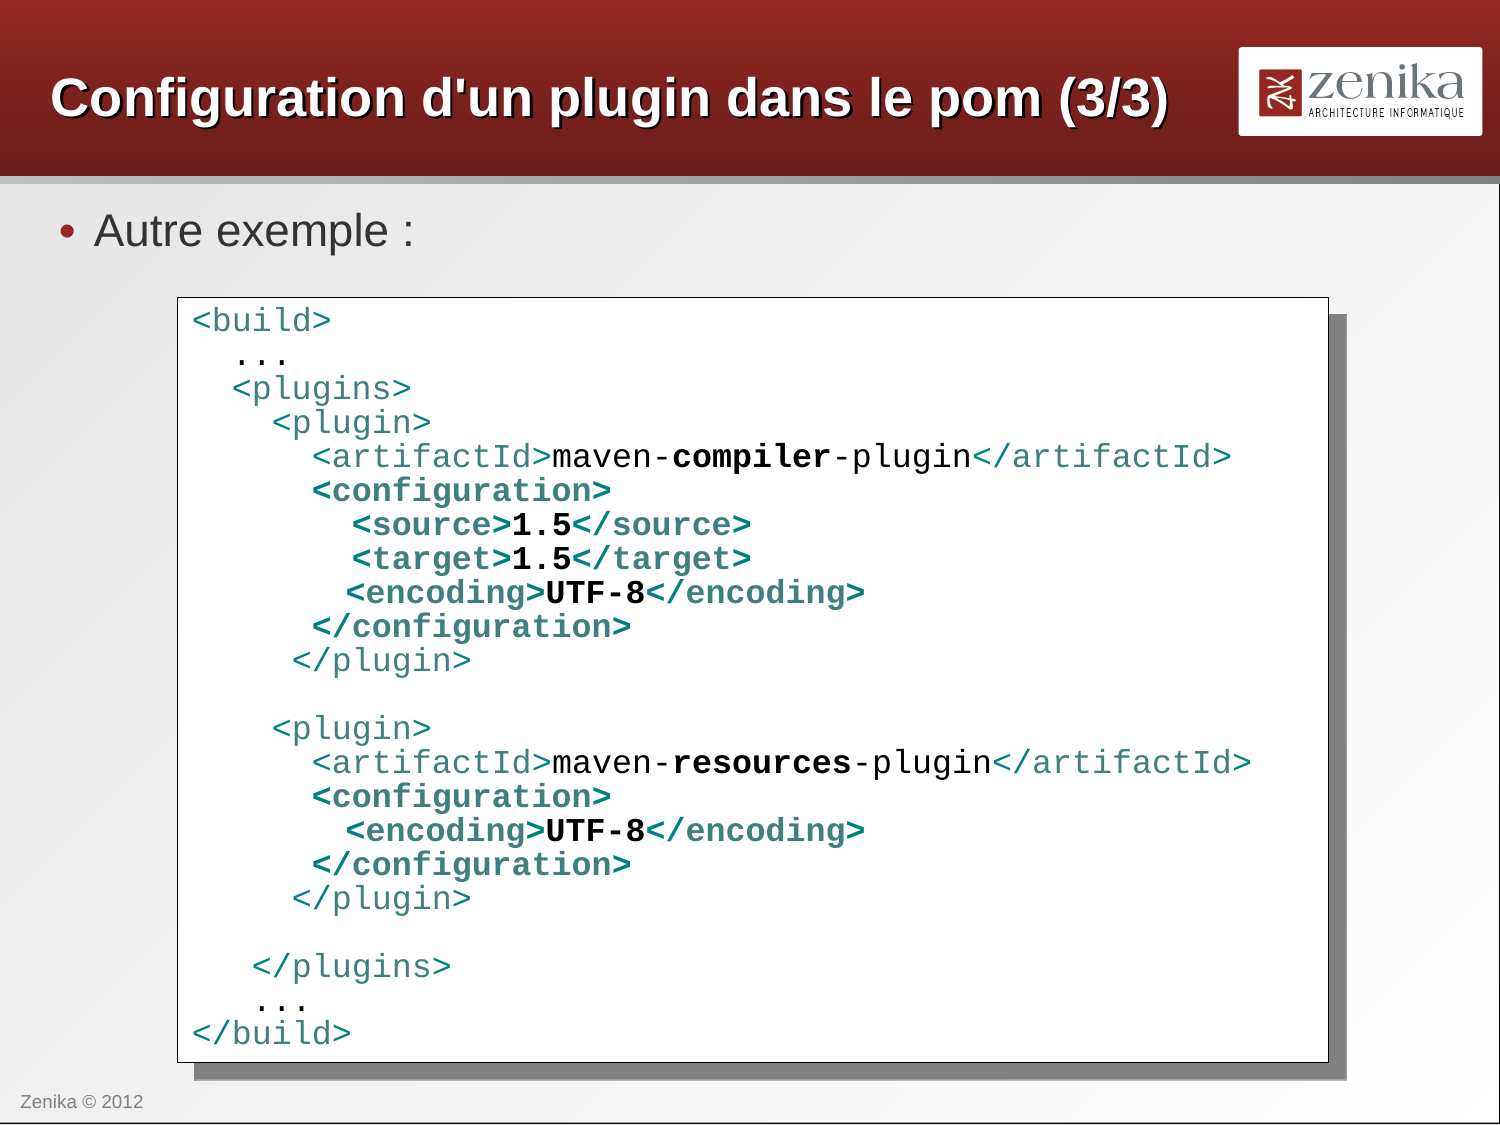

# Configuration d'un plugin dans le pom (3/3)
Autre exemple :
<build>
 ...
 <plugins>
 <plugin>
 <artifactId>maven-compiler-plugin</artifactId>
 <configuration>
 <source>1.5</source>
 <target>1.5</target>
	 <encoding>UTF-8</encoding>
 </configuration>
 </plugin>
 <plugin>
 <artifactId>maven-resources-plugin</artifactId>
 <configuration>
	 <encoding>UTF-8</encoding>
 </configuration>
 </plugin>
 </plugins>
 ...
</build>